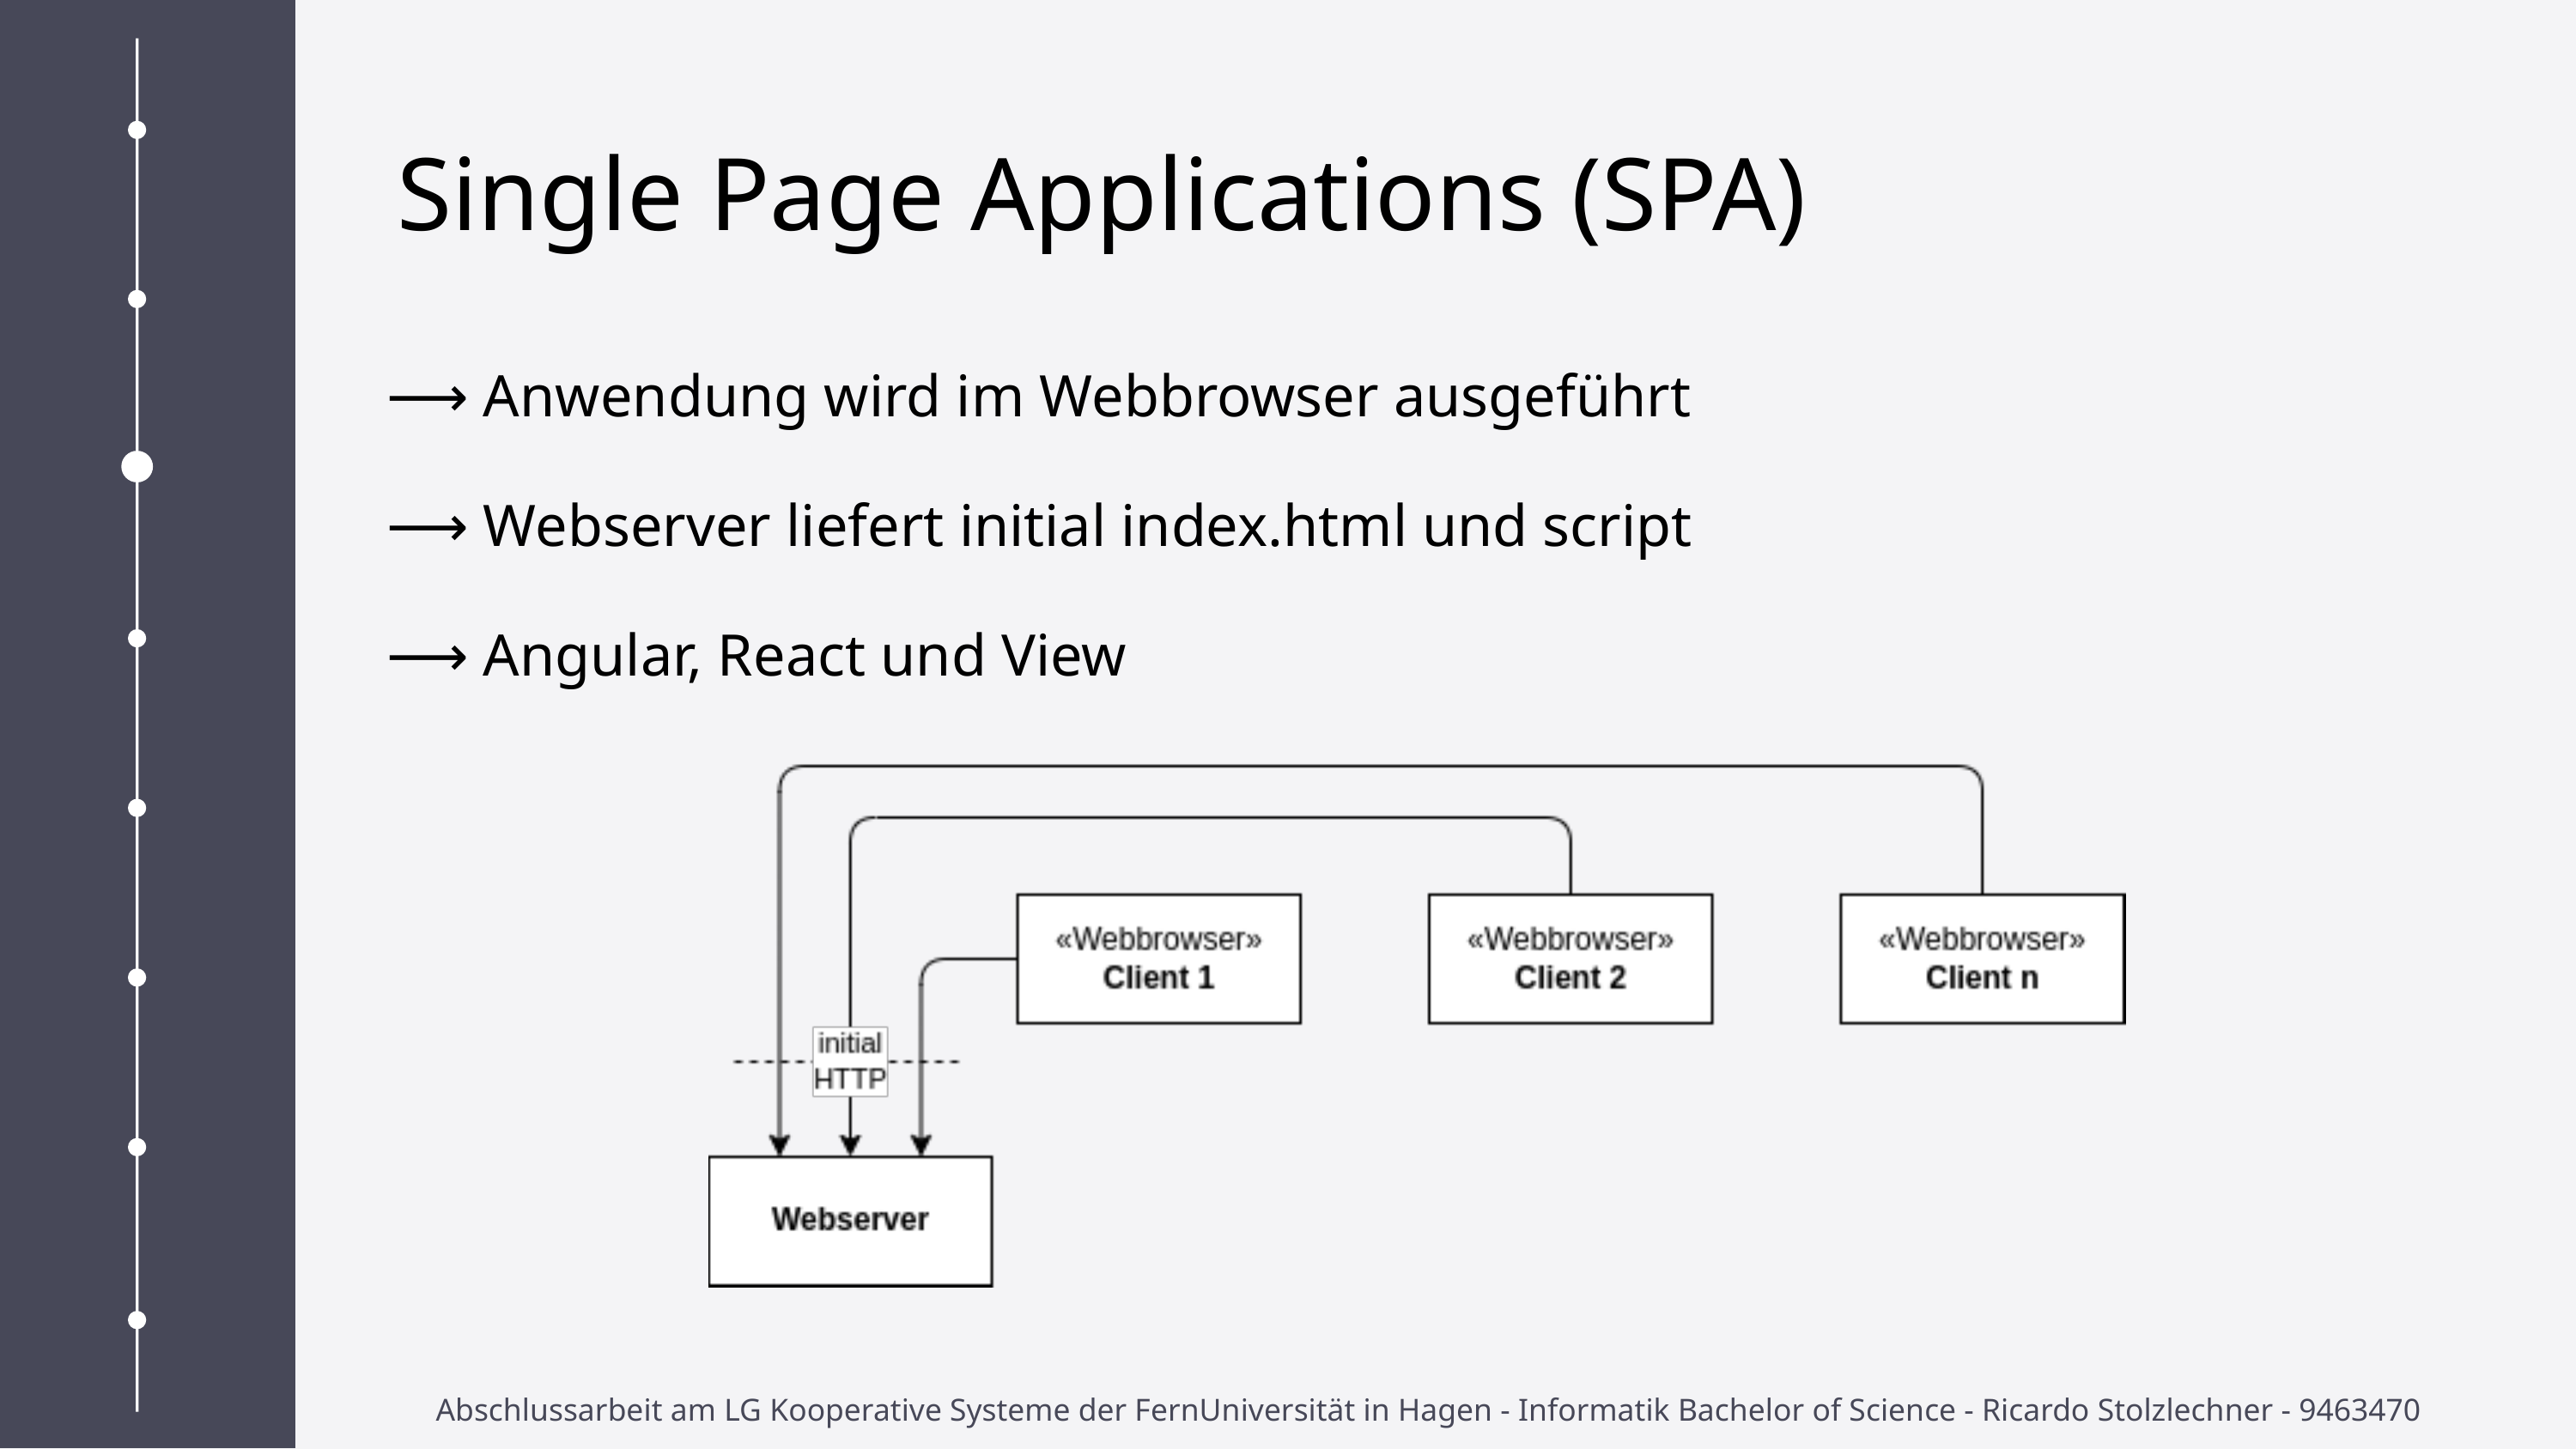

Single Page Applications (SPA)
⟶ Anwendung wird im Webbrowser ausgeführt
⟶ Webserver liefert initial index.html und script
⟶ Angular, React und View
Abschlussarbeit am LG Kooperative Systeme der FernUniversität in Hagen - Informatik Bachelor of Science - Ricardo Stolzlechner - 9463470